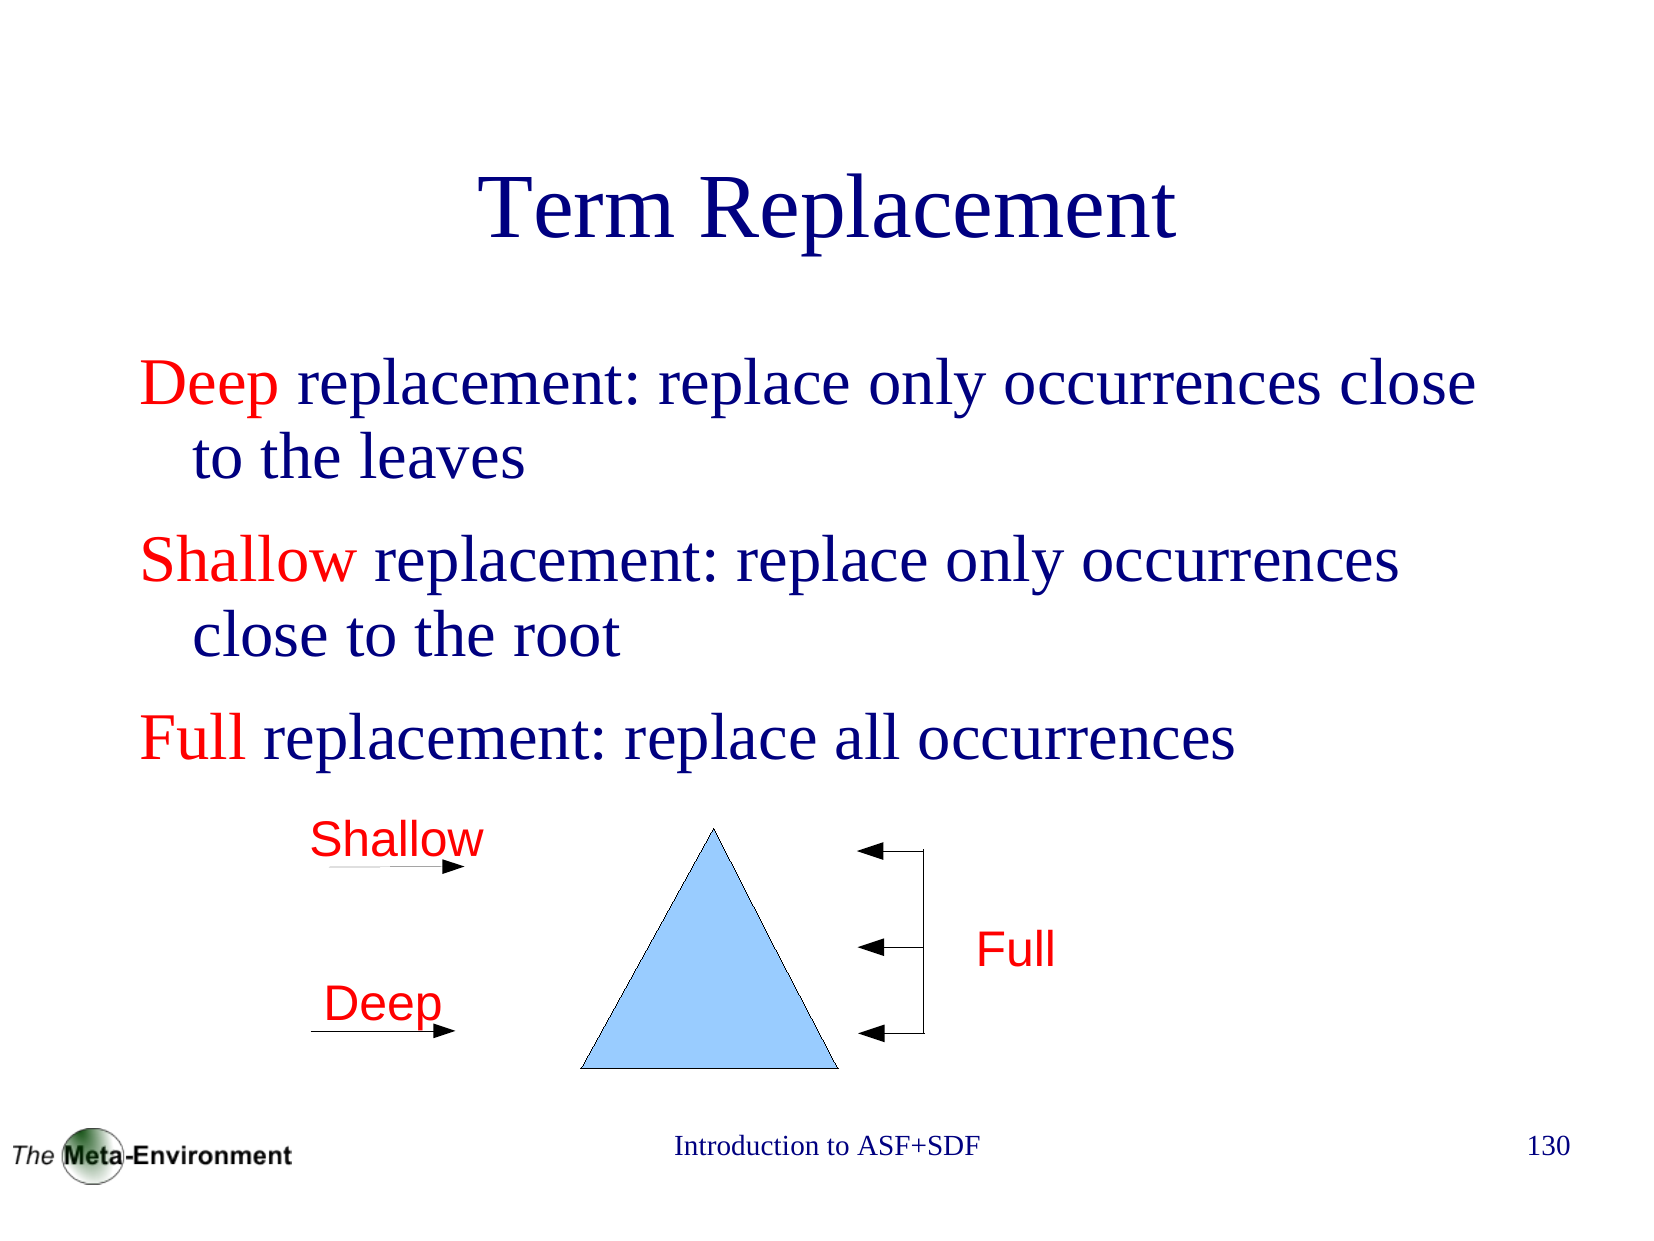

# Term Replacement
Deep replacement: replace only occurrences close to the leaves
Shallow replacement: replace only occurrences close to the root
Full replacement: replace all occurrences
Shallow
Full
Deep
130